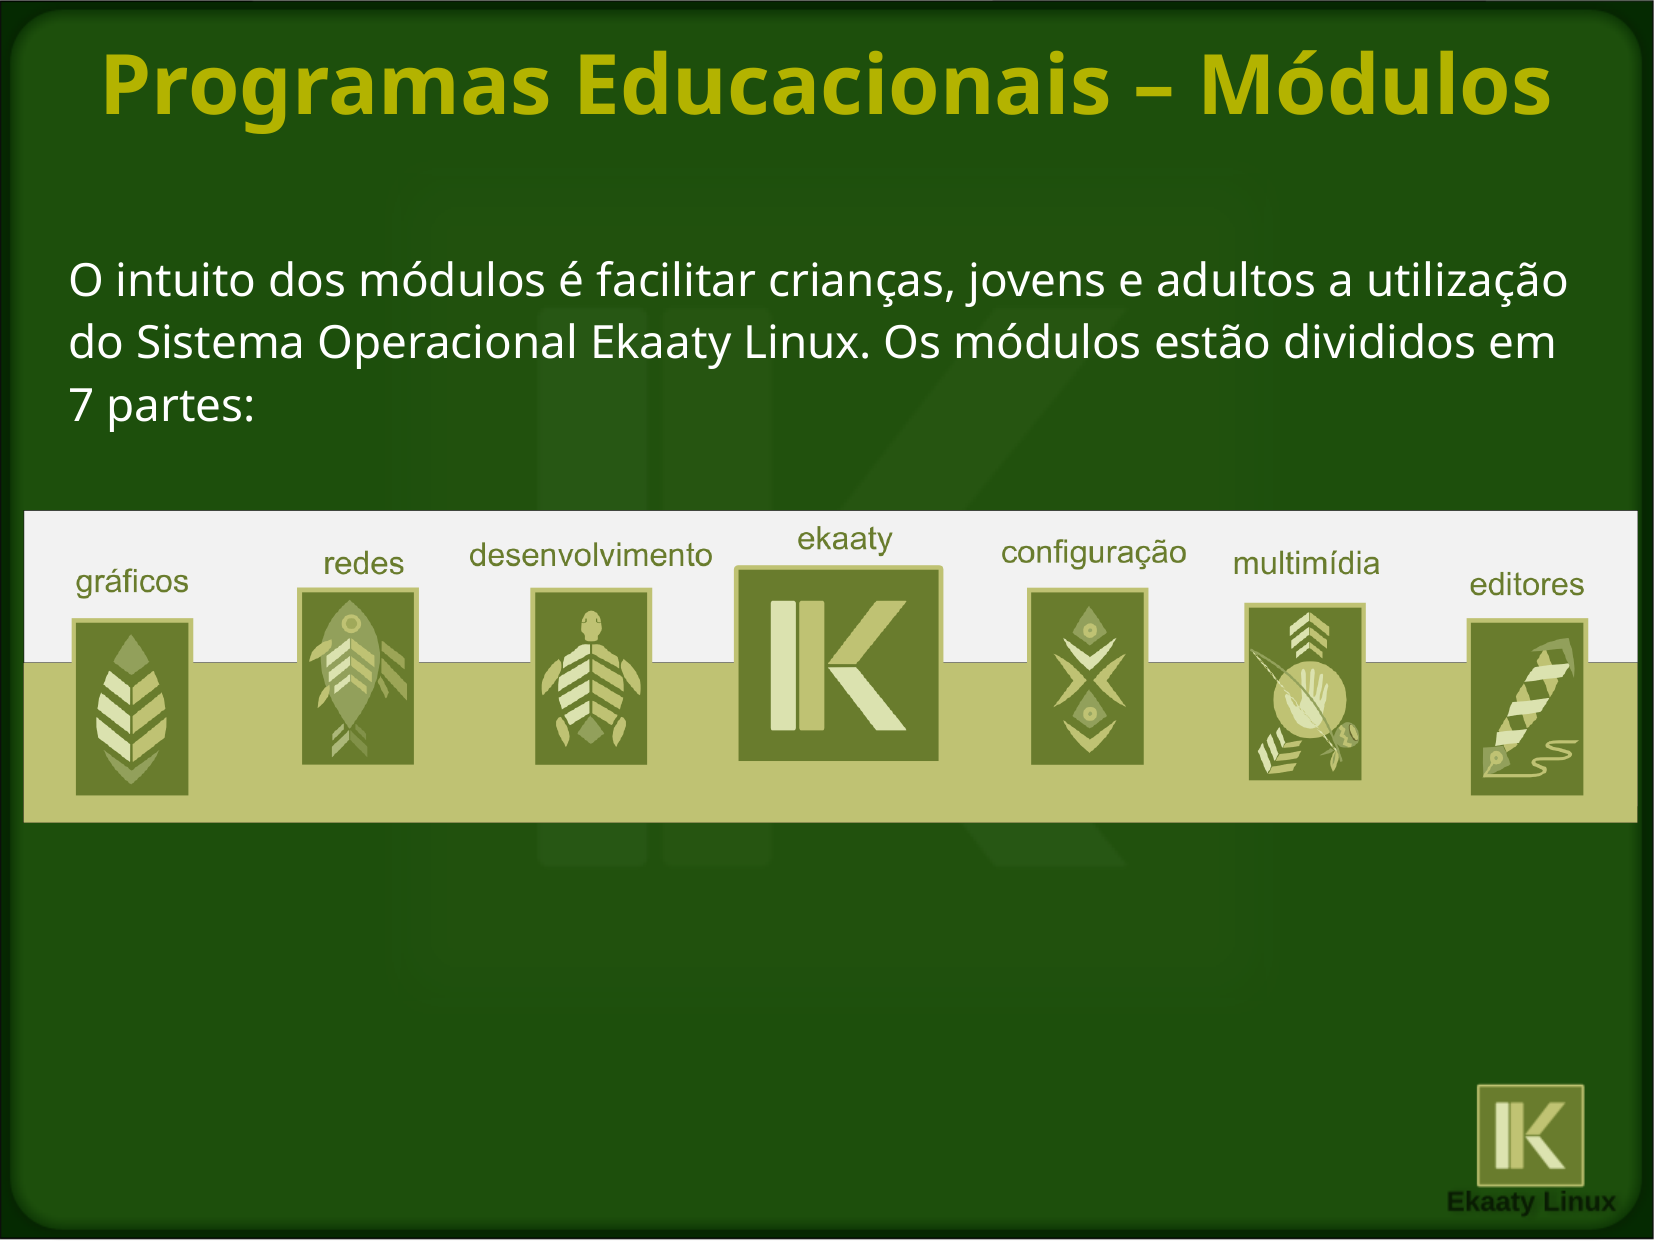

# Programas Educacionais – Módulos
O intuito dos módulos é facilitar crianças, jovens e adultos a utilização do Sistema Operacional Ekaaty Linux. Os módulos estão divididos em 7 partes:
Acadêmico
Infantil